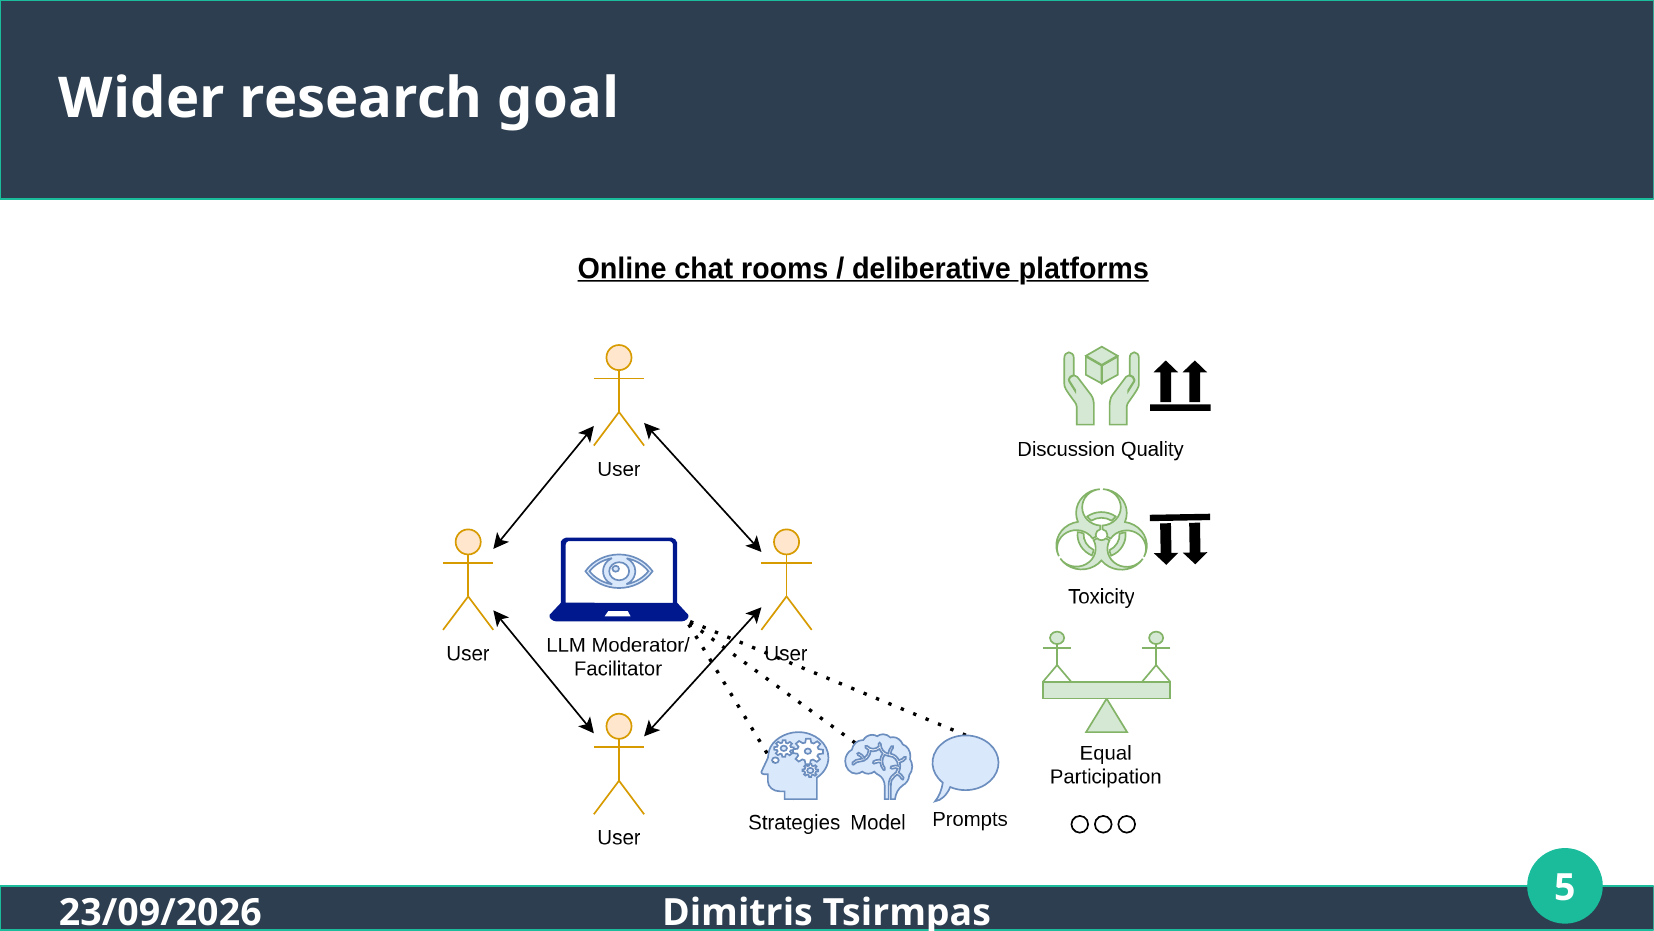

# Wider research goal
5
Dimitris Tsirmpas